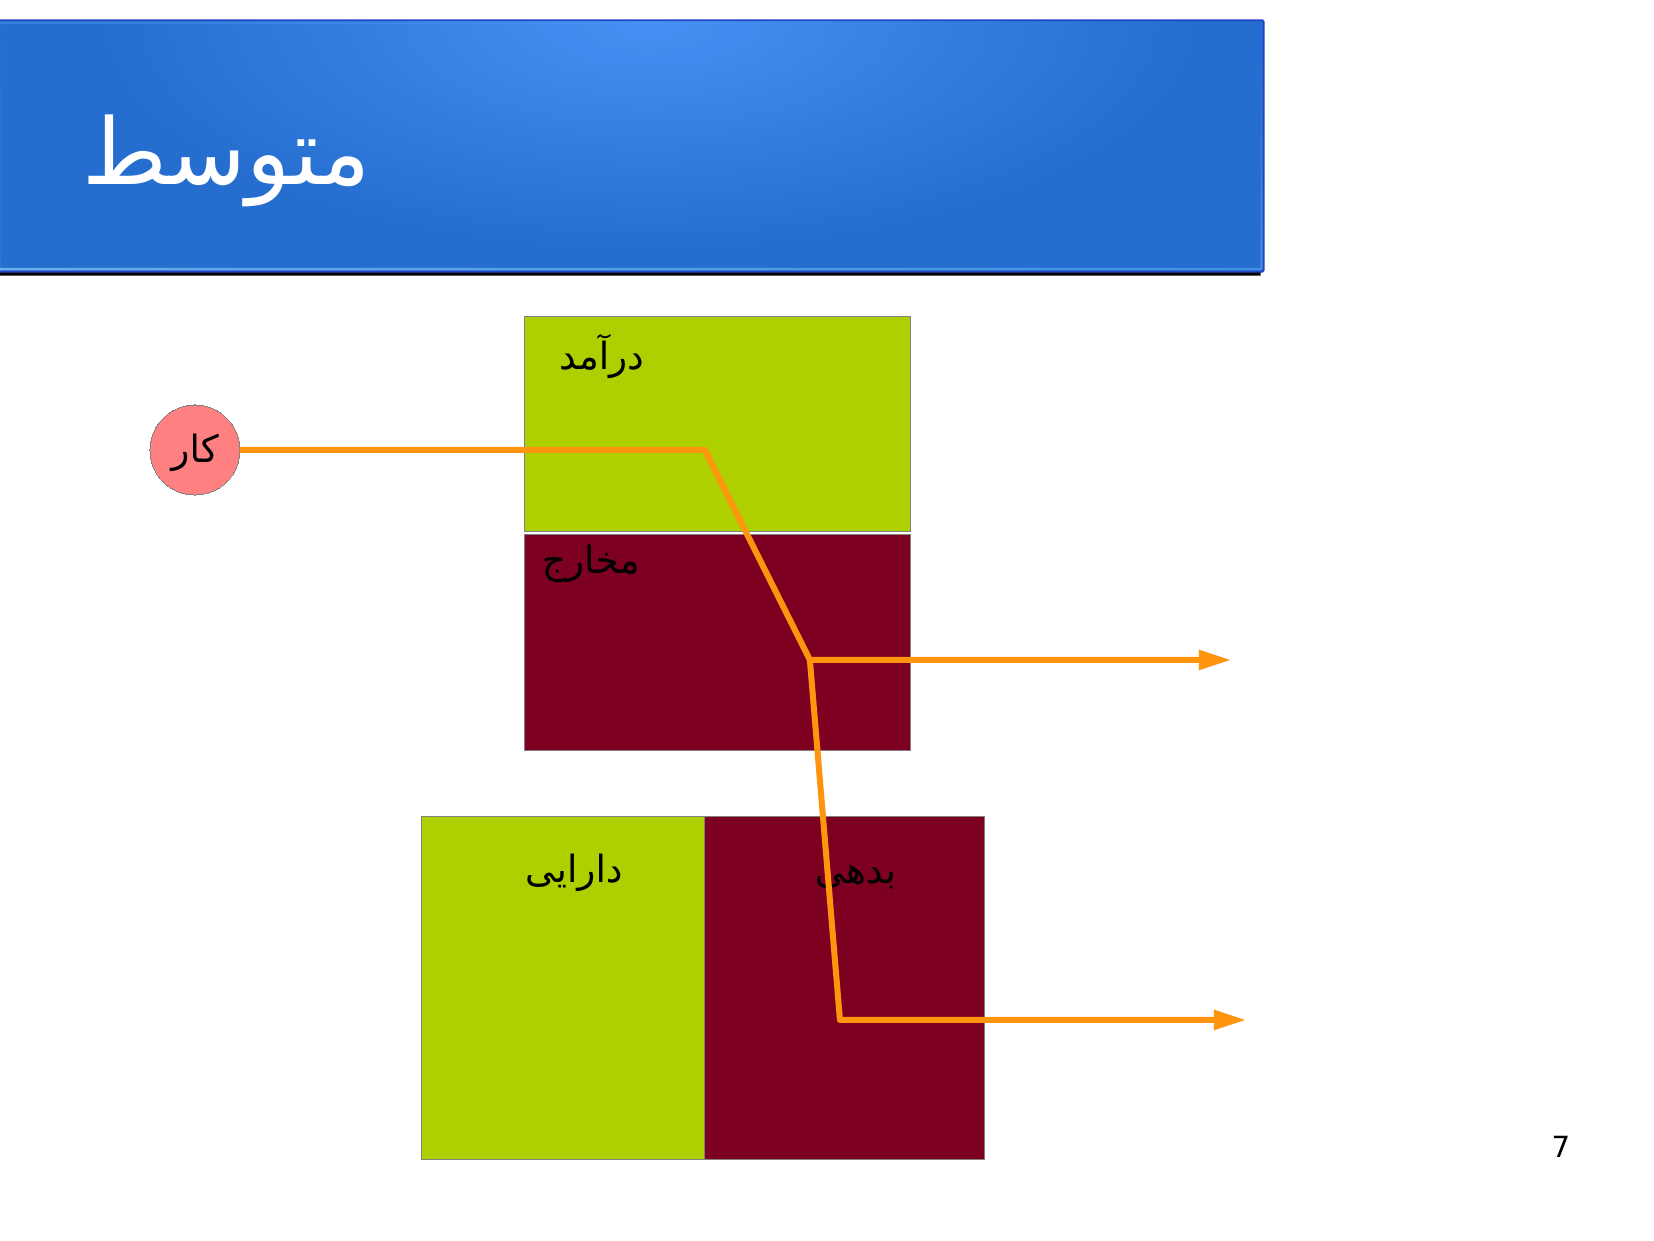

# متوسط
درآمد
کار
مخارج
دارایی
بدهی
7